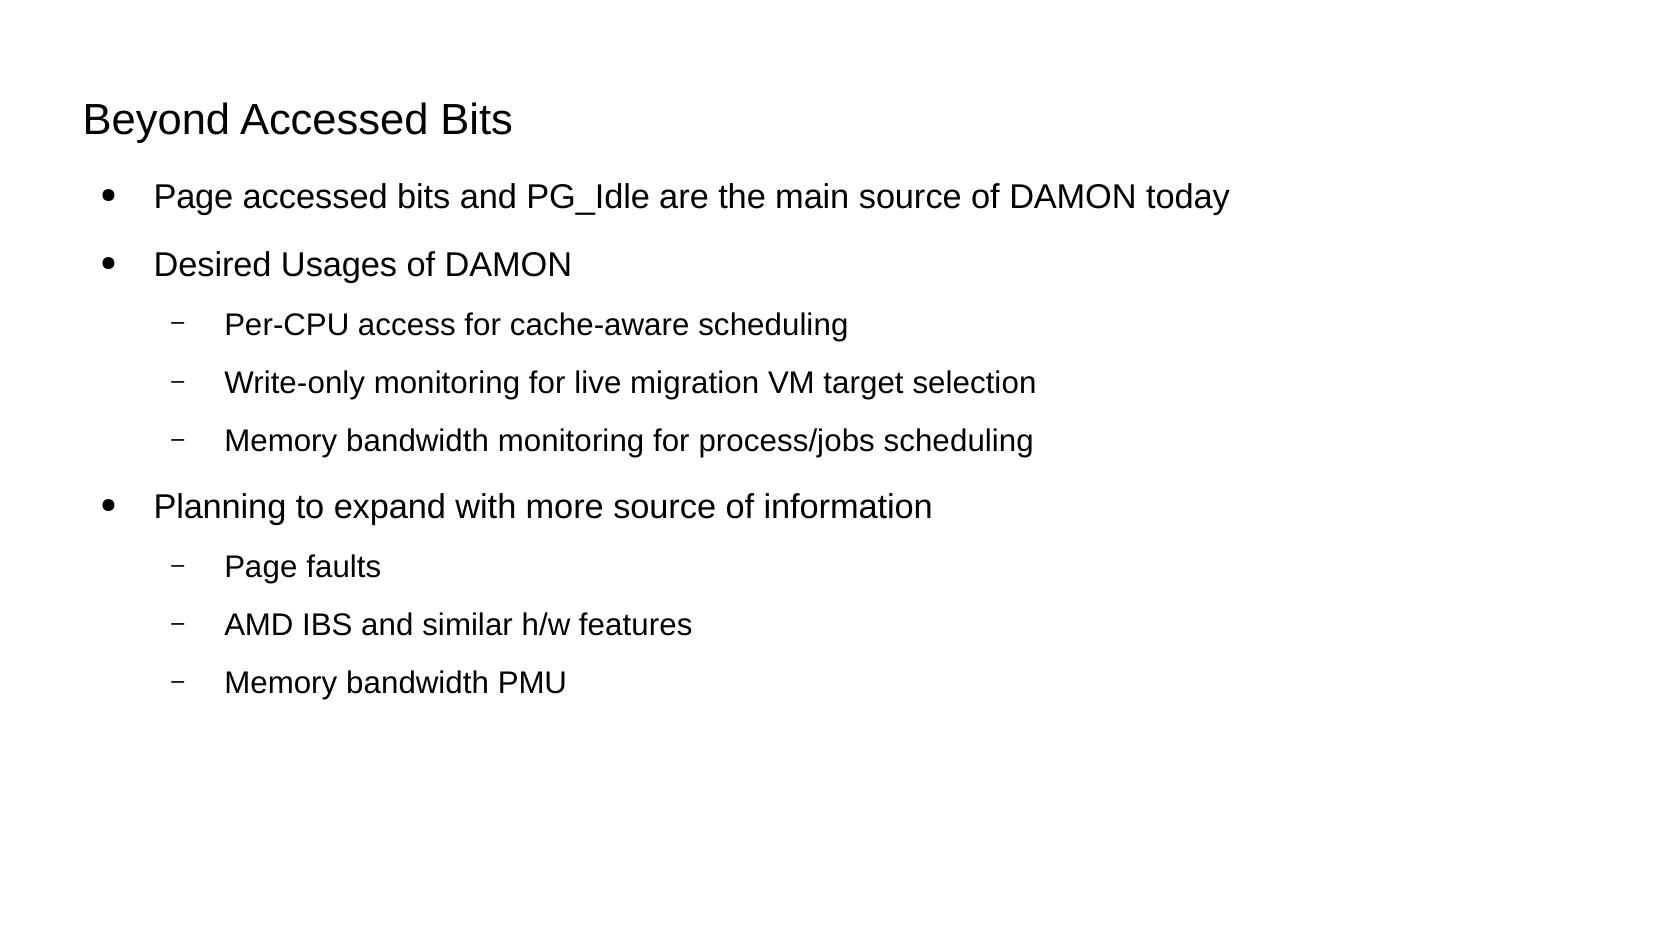

# Beyond Accessed Bits
Page accessed bits and PG_Idle are the main source of DAMON today
Desired Usages of DAMON
Per-CPU access for cache-aware scheduling
Write-only monitoring for live migration VM target selection
Memory bandwidth monitoring for process/jobs scheduling
Planning to expand with more source of information
Page faults
AMD IBS and similar h/w features
Memory bandwidth PMU